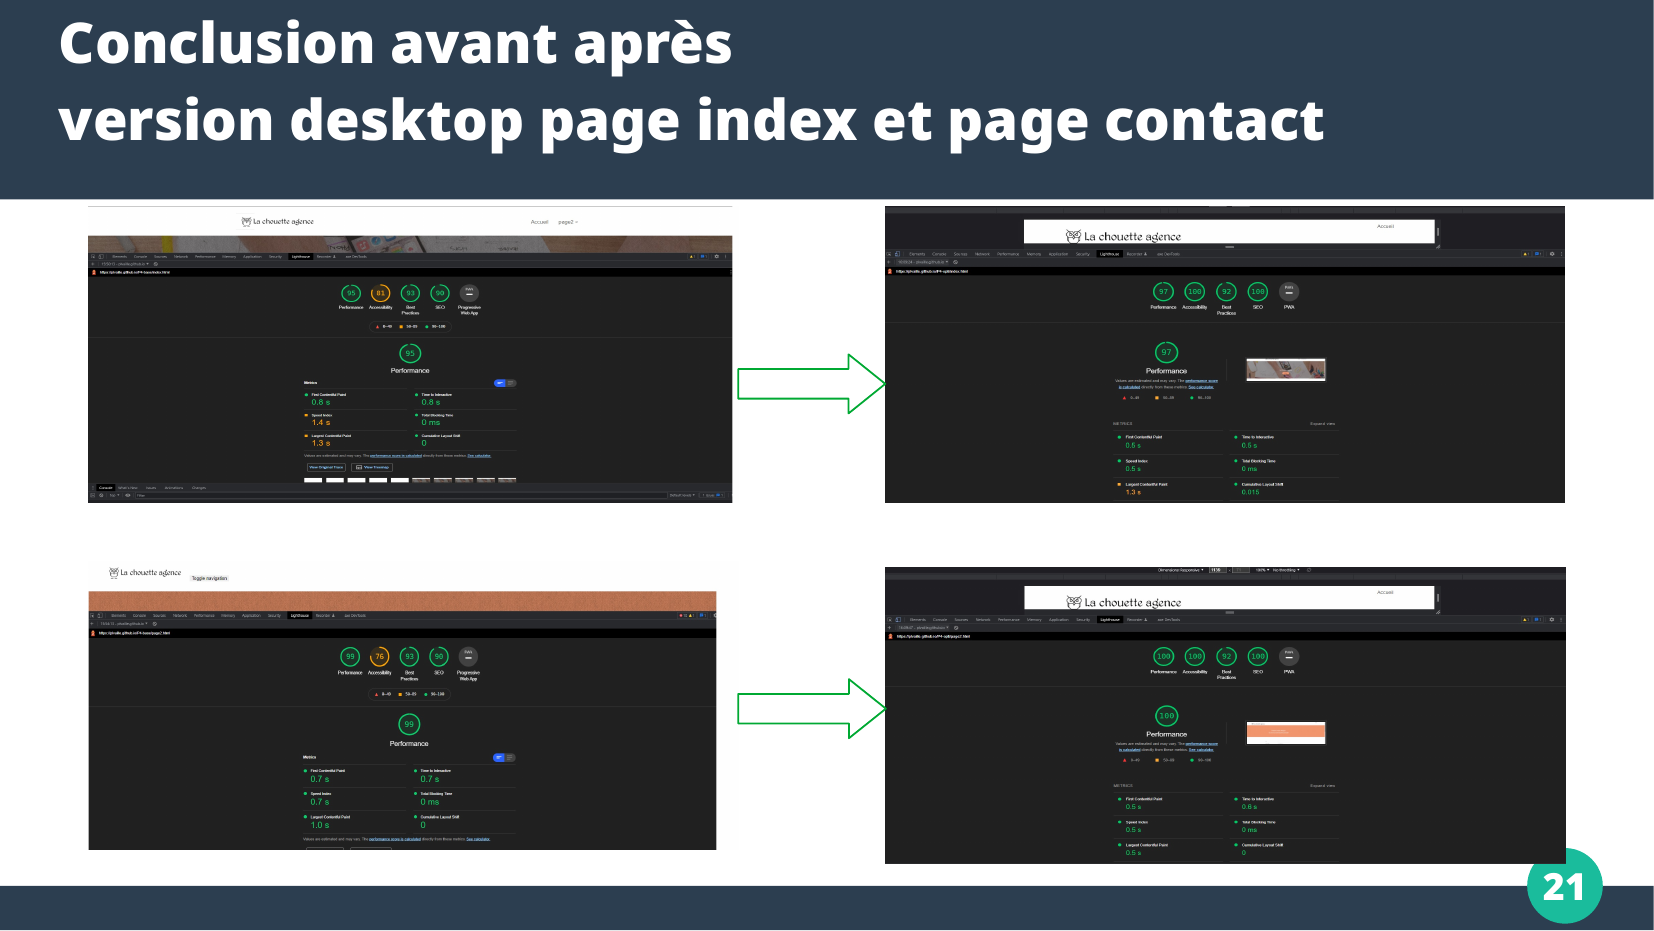

# Conclusion avant après version desktop page index et page contact